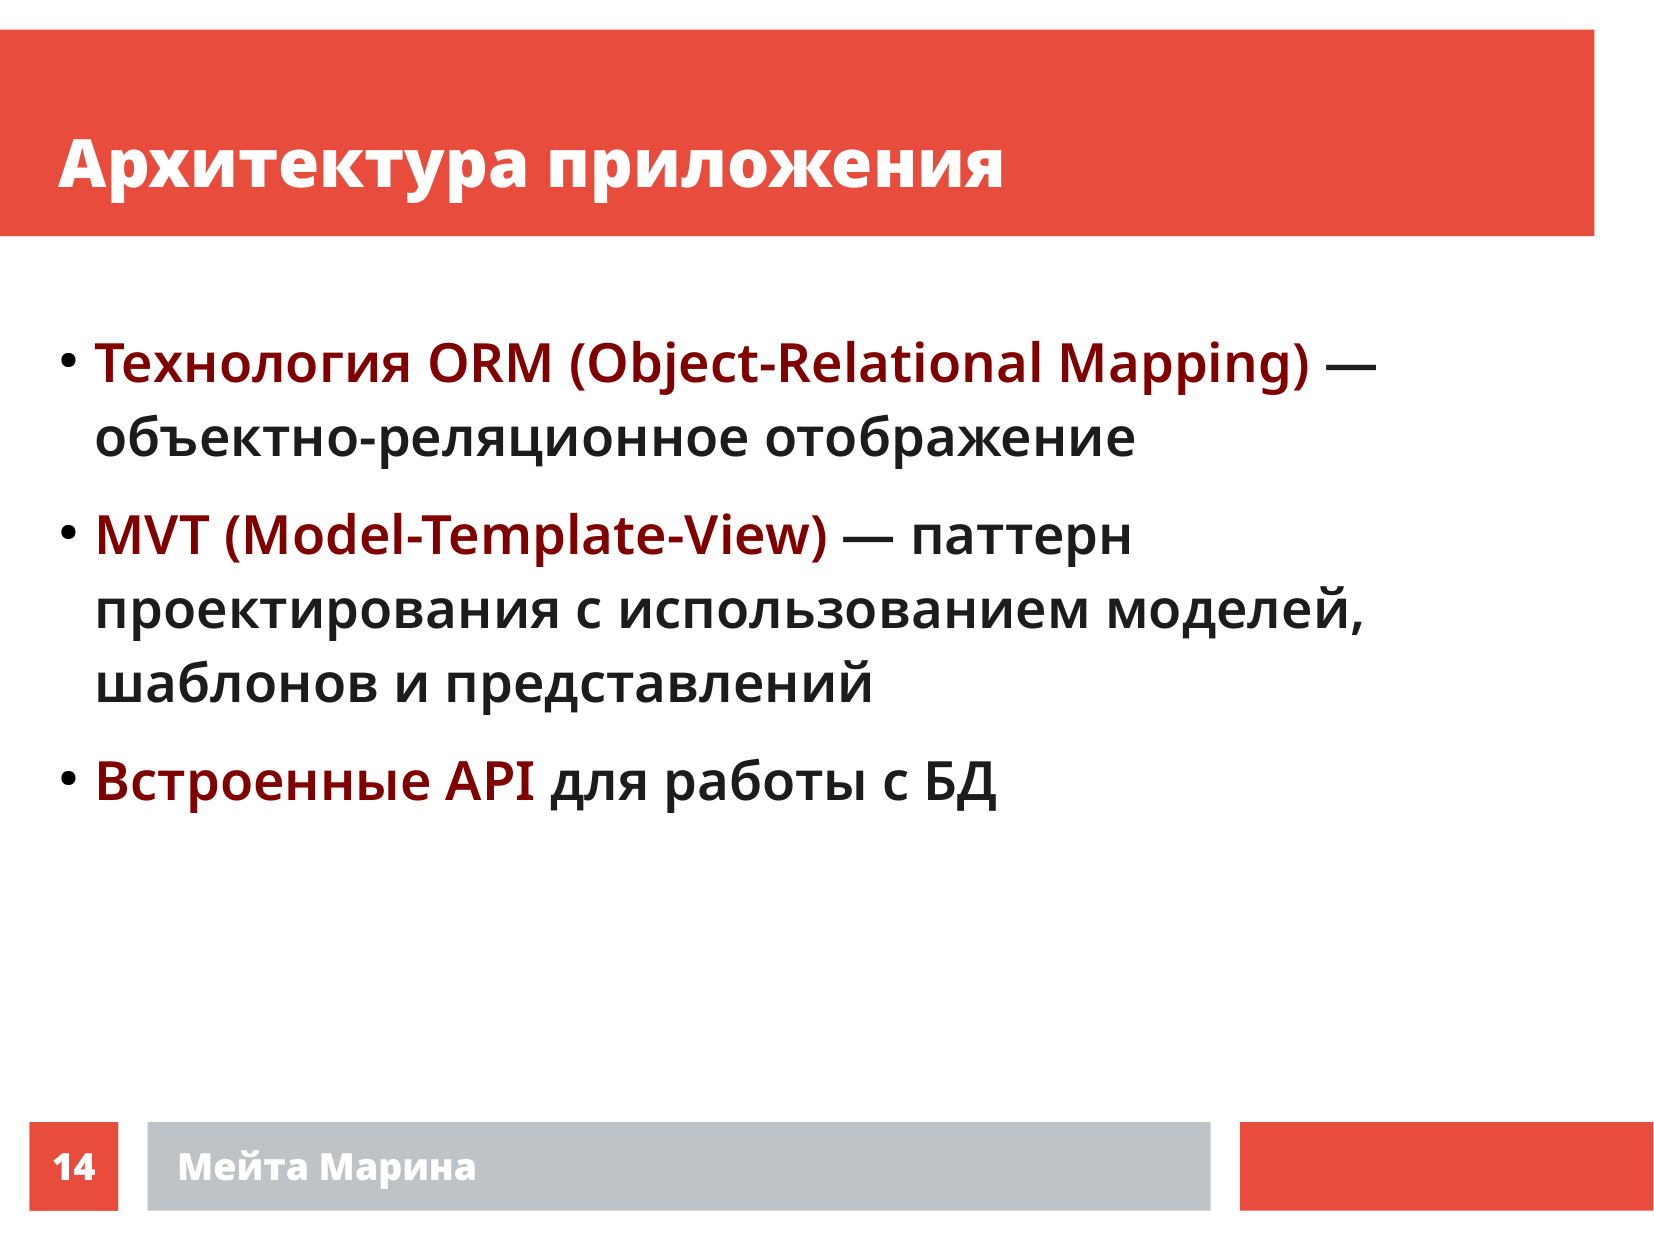

# Архитектура приложения
Технология ORM (Object-Relational Mapping) — объектно-реляционное отображение
MVT (Model-Template-View) — паттерн проектирования с использованием моделей, шаблонов и представлений
Встроенные API для работы с БД
14
Мейта Марина